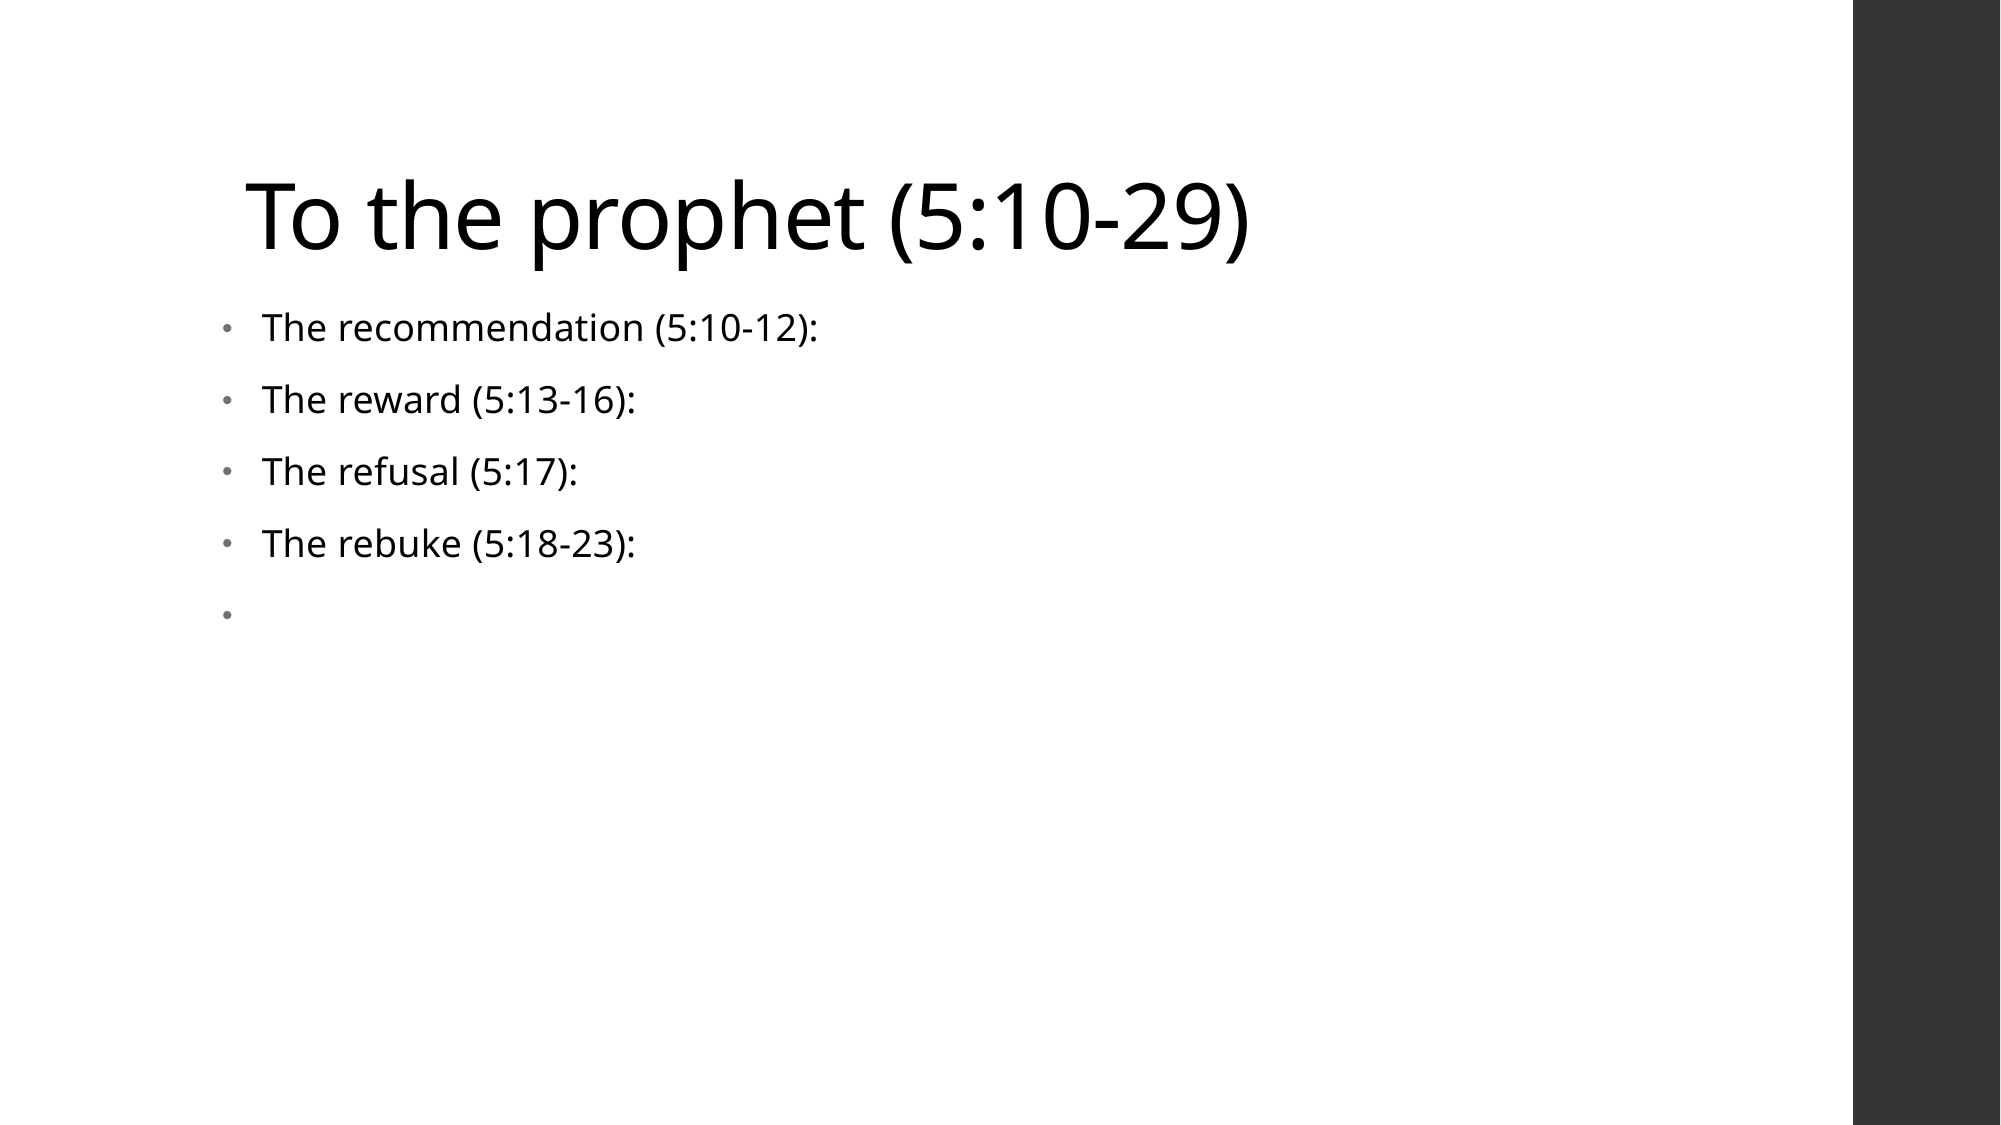

# To the prophet (5:10-29)
 The recommendation (5:10-12):
 The reward (5:13-16):
 The refusal (5:17):
 The rebuke (5:18-23):